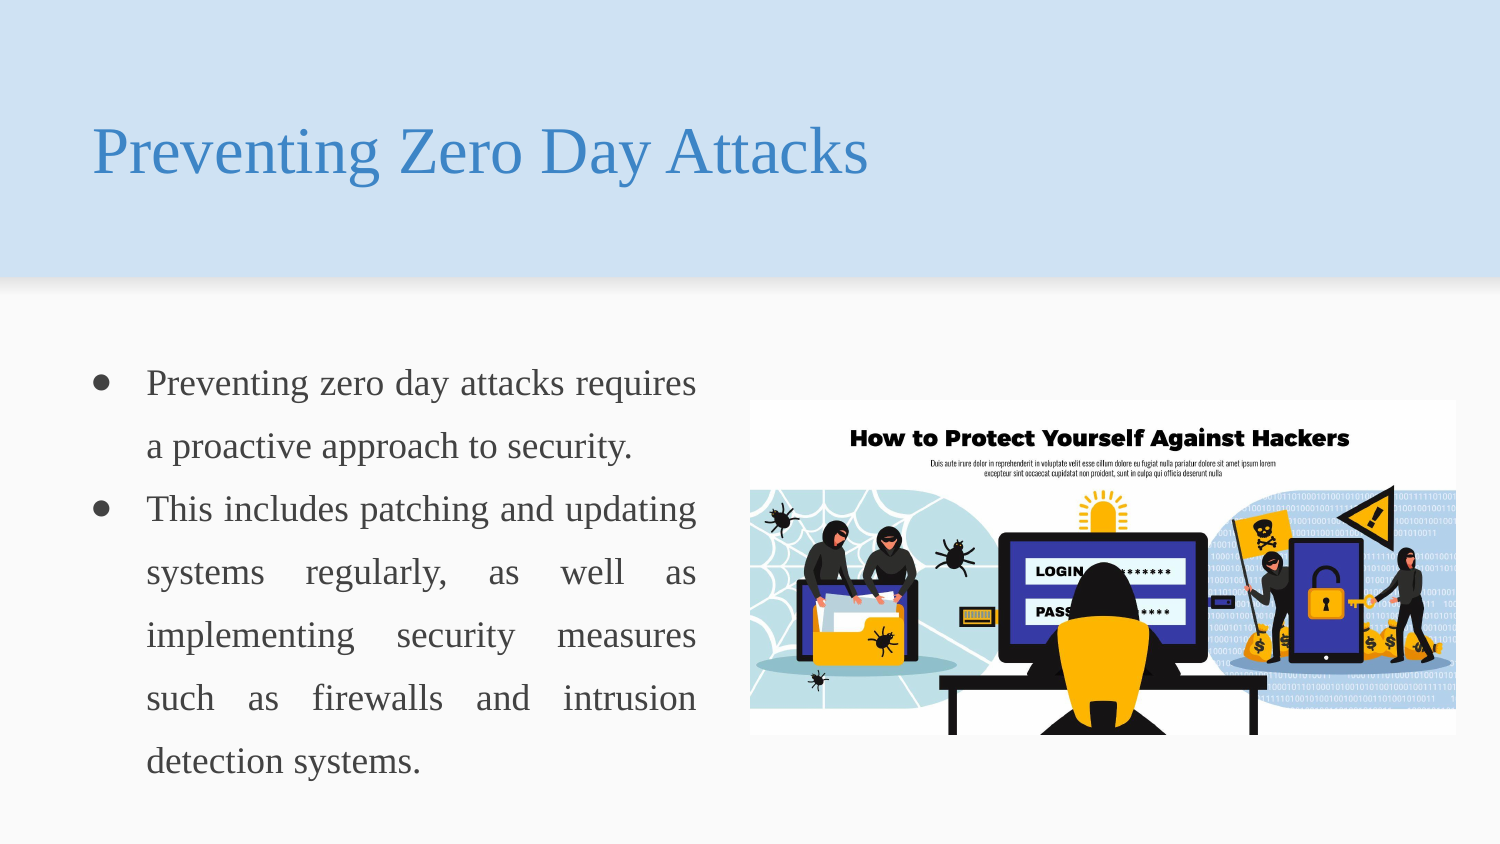

Preventing Zero Day Attacks
# Preventing zero day attacks requires a proactive approach to security.
This includes patching and updating systems regularly, as well as implementing security measures such as firewalls and intrusion detection systems.